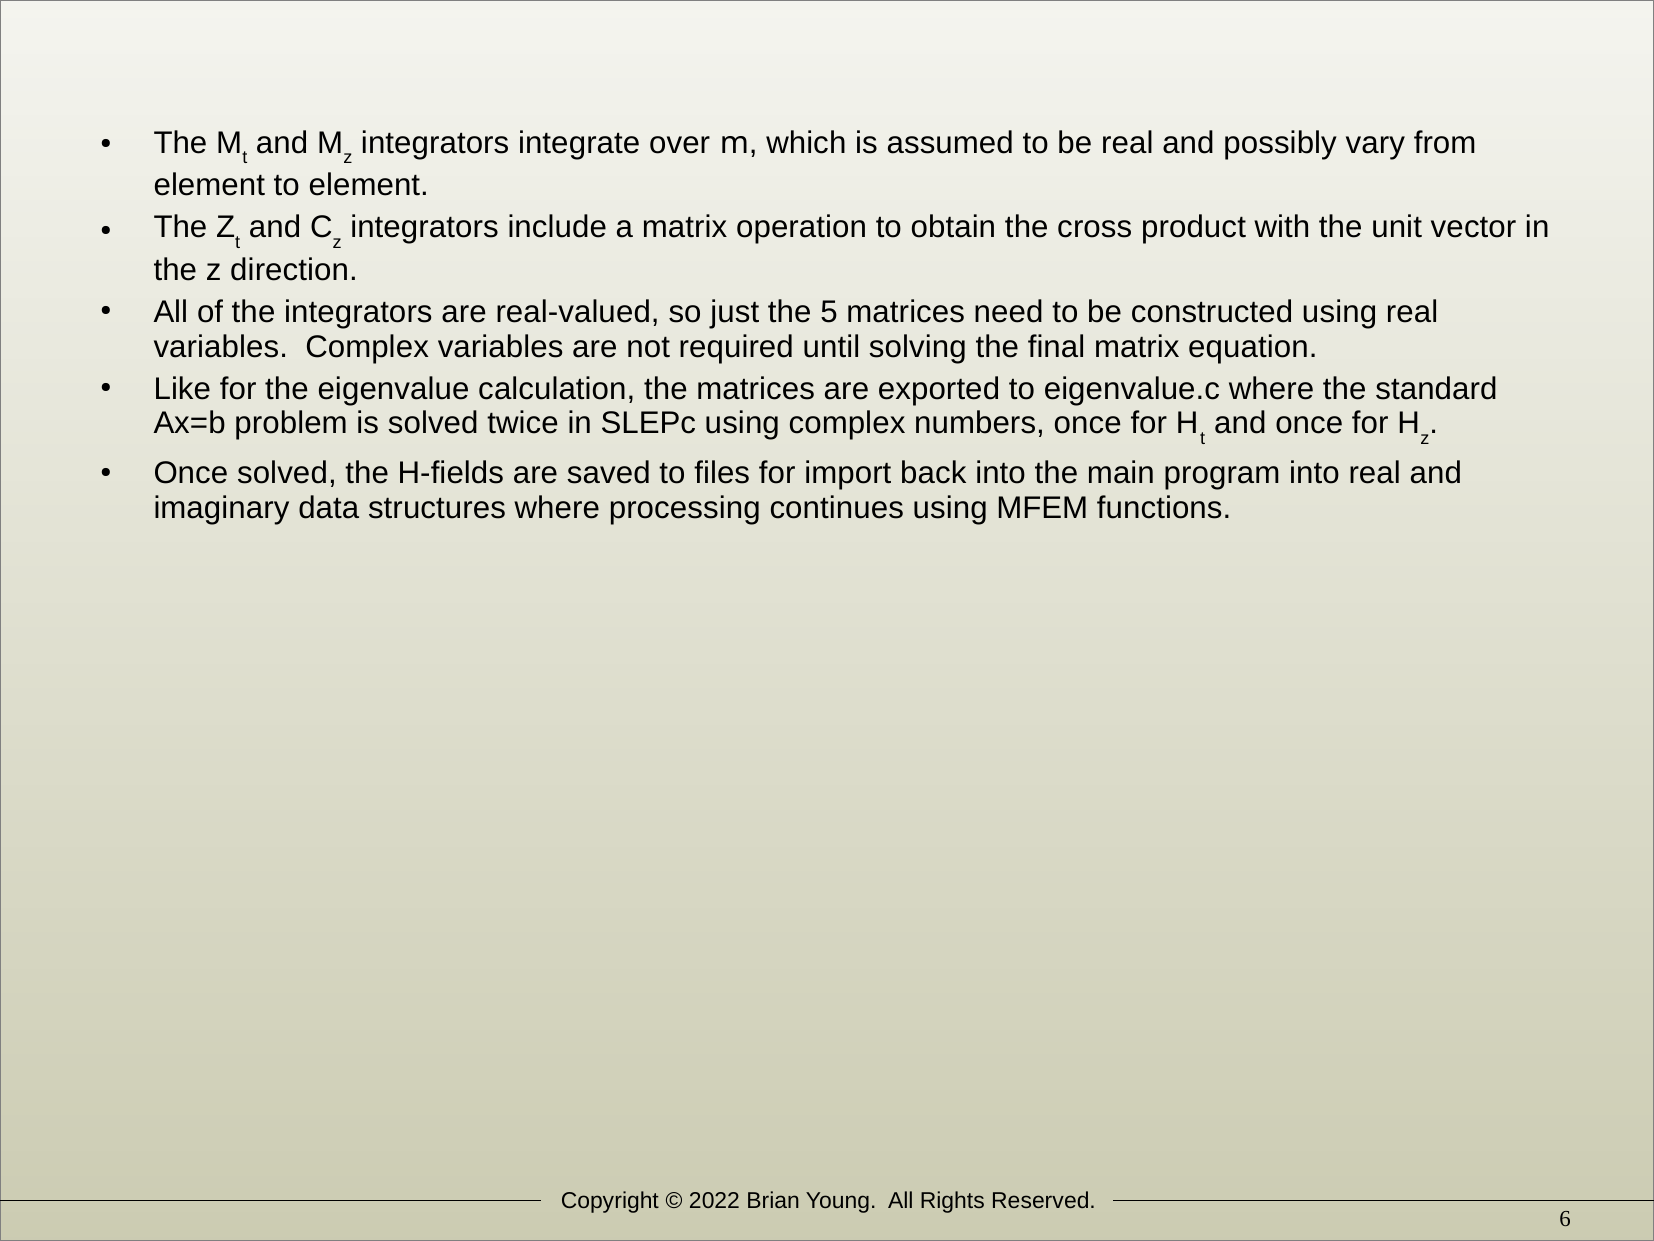

# The Mt and Mz integrators integrate over m, which is assumed to be real and possibly vary from element to element.
The Zt and Cz integrators include a matrix operation to obtain the cross product with the unit vector in the z direction.
All of the integrators are real-valued, so just the 5 matrices need to be constructed using real variables. Complex variables are not required until solving the final matrix equation.
Like for the eigenvalue calculation, the matrices are exported to eigenvalue.c where the standard Ax=b problem is solved twice in SLEPc using complex numbers, once for Ht and once for Hz.
Once solved, the H-fields are saved to files for import back into the main program into real and imaginary data structures where processing continues using MFEM functions.
6